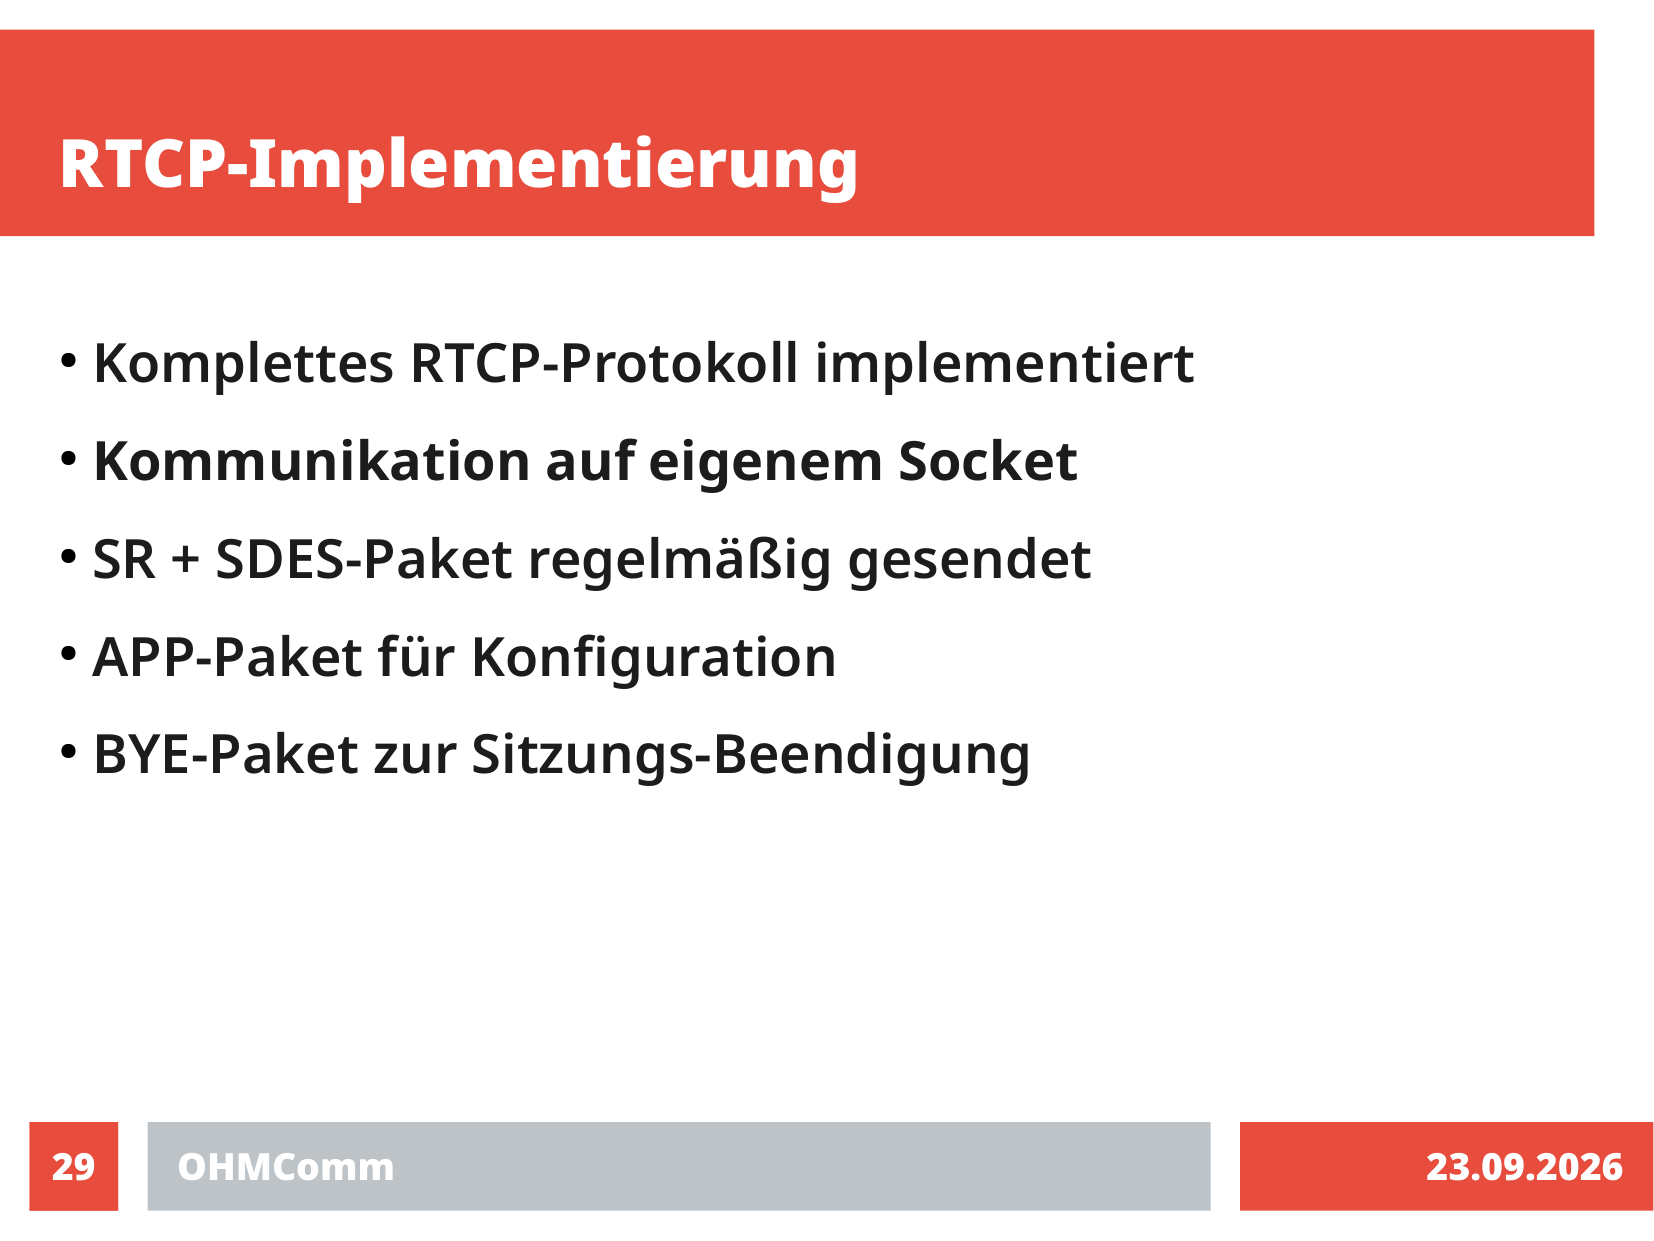

# RTCP-Implementierung
 Komplettes RTCP-Protokoll implementiert
 Kommunikation auf eigenem Socket
 SR + SDES-Paket regelmäßig gesendet
 APP-Paket für Konfiguration
 BYE-Paket zur Sitzungs-Beendigung
29
OHMComm